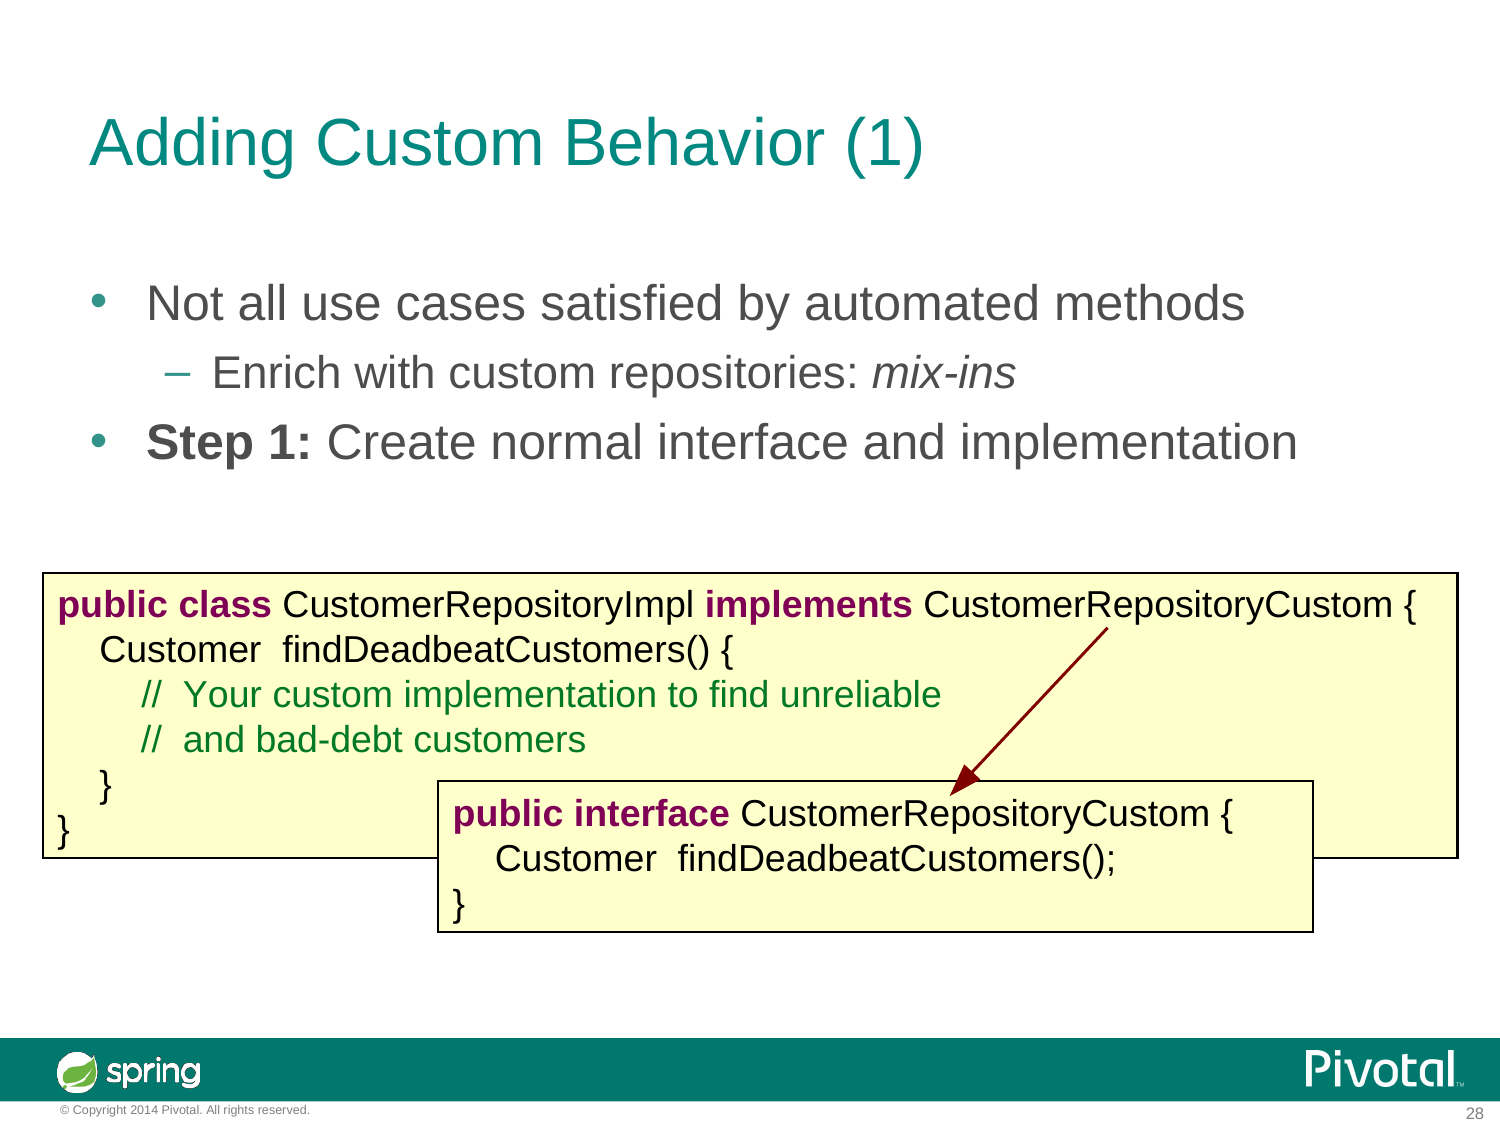

# Adding Custom Behavior (1)
Not all use cases satisfied by automated methods
Enrich with custom repositories: mix-ins
Step 1: Create normal interface and implementation
public class CustomerRepositoryImpl implements CustomerRepositoryCustom {
 Customer findDeadbeatCustomers() {
 // Your custom implementation to find unreliable
 // and bad-debt customers
 }
}
public interface CustomerRepositoryCustom {
 Customer findDeadbeatCustomers();
}